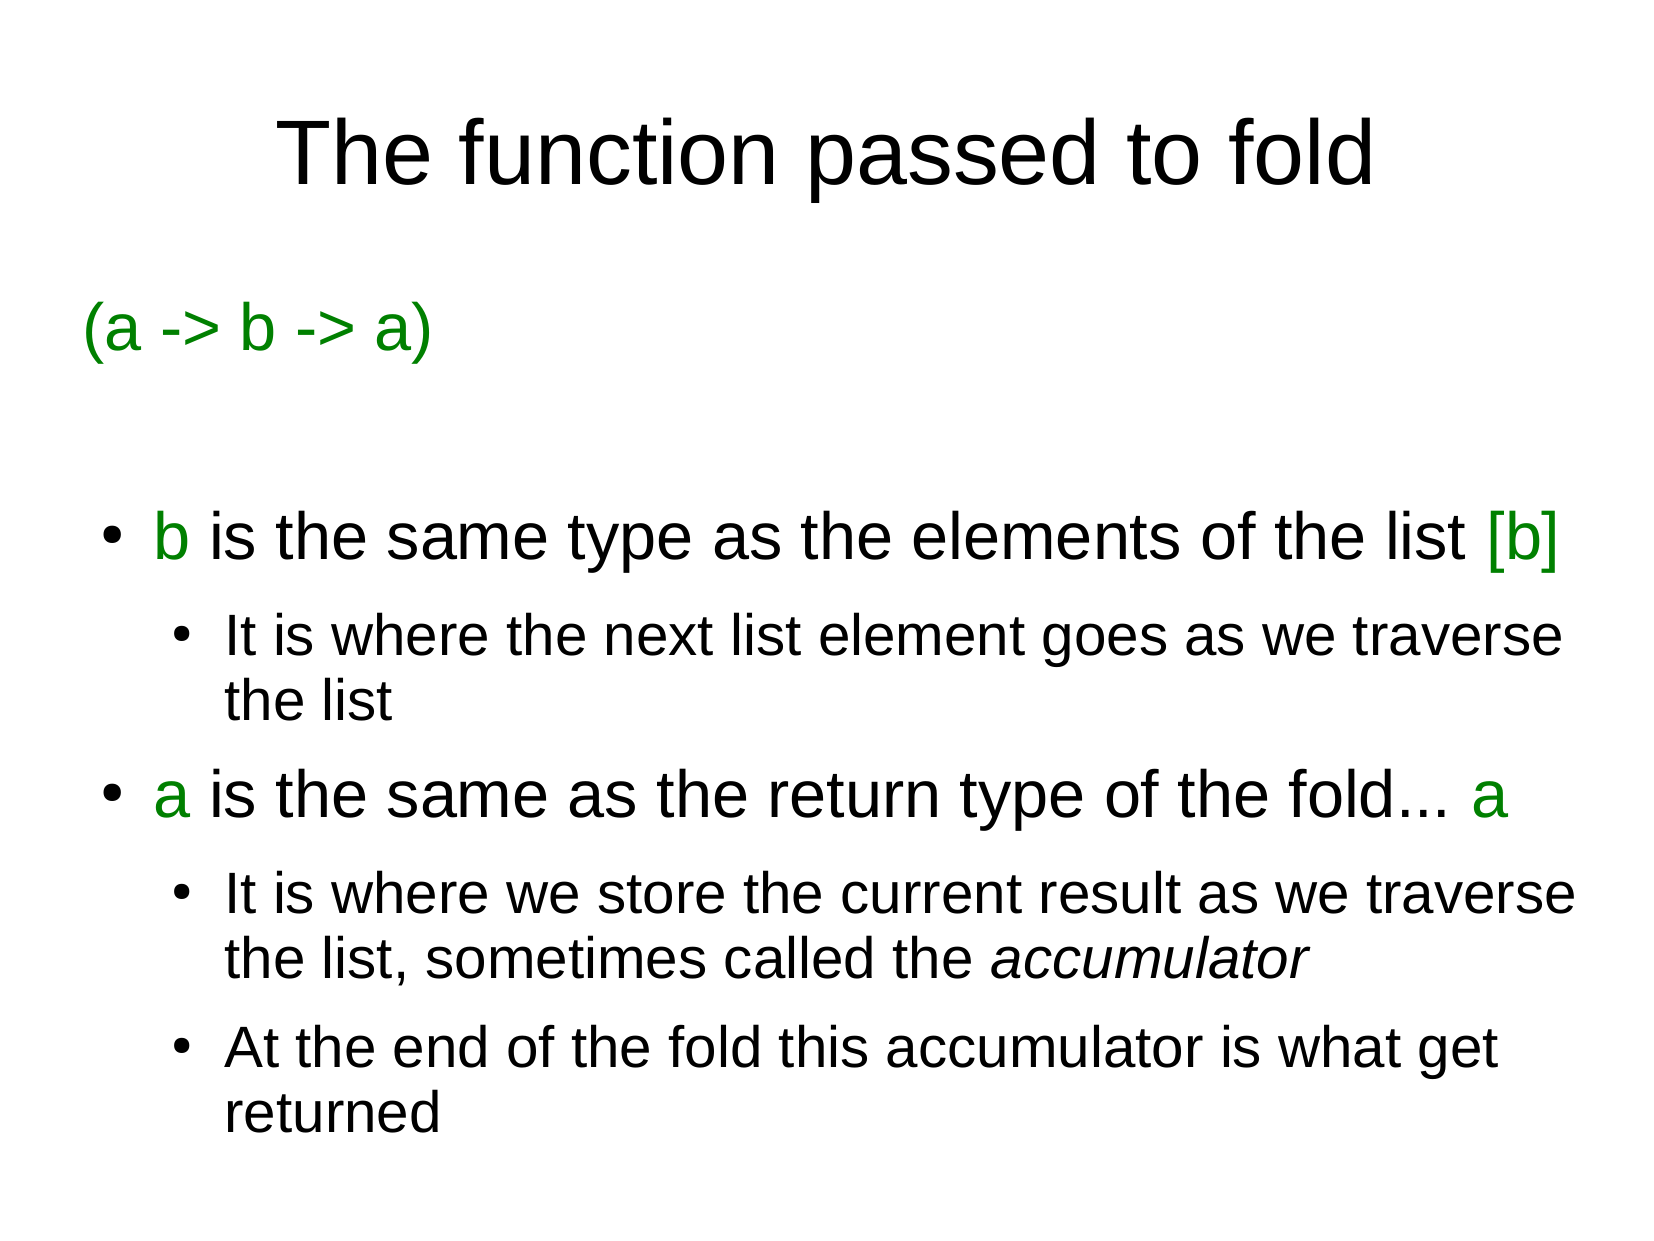

# The function passed to fold
(a -> b -> a)
b is the same type as the elements of the list [b]
It is where the next list element goes as we traverse the list
a is the same as the return type of the fold... a
It is where we store the current result as we traverse the list, sometimes called the accumulator
At the end of the fold this accumulator is what get returned